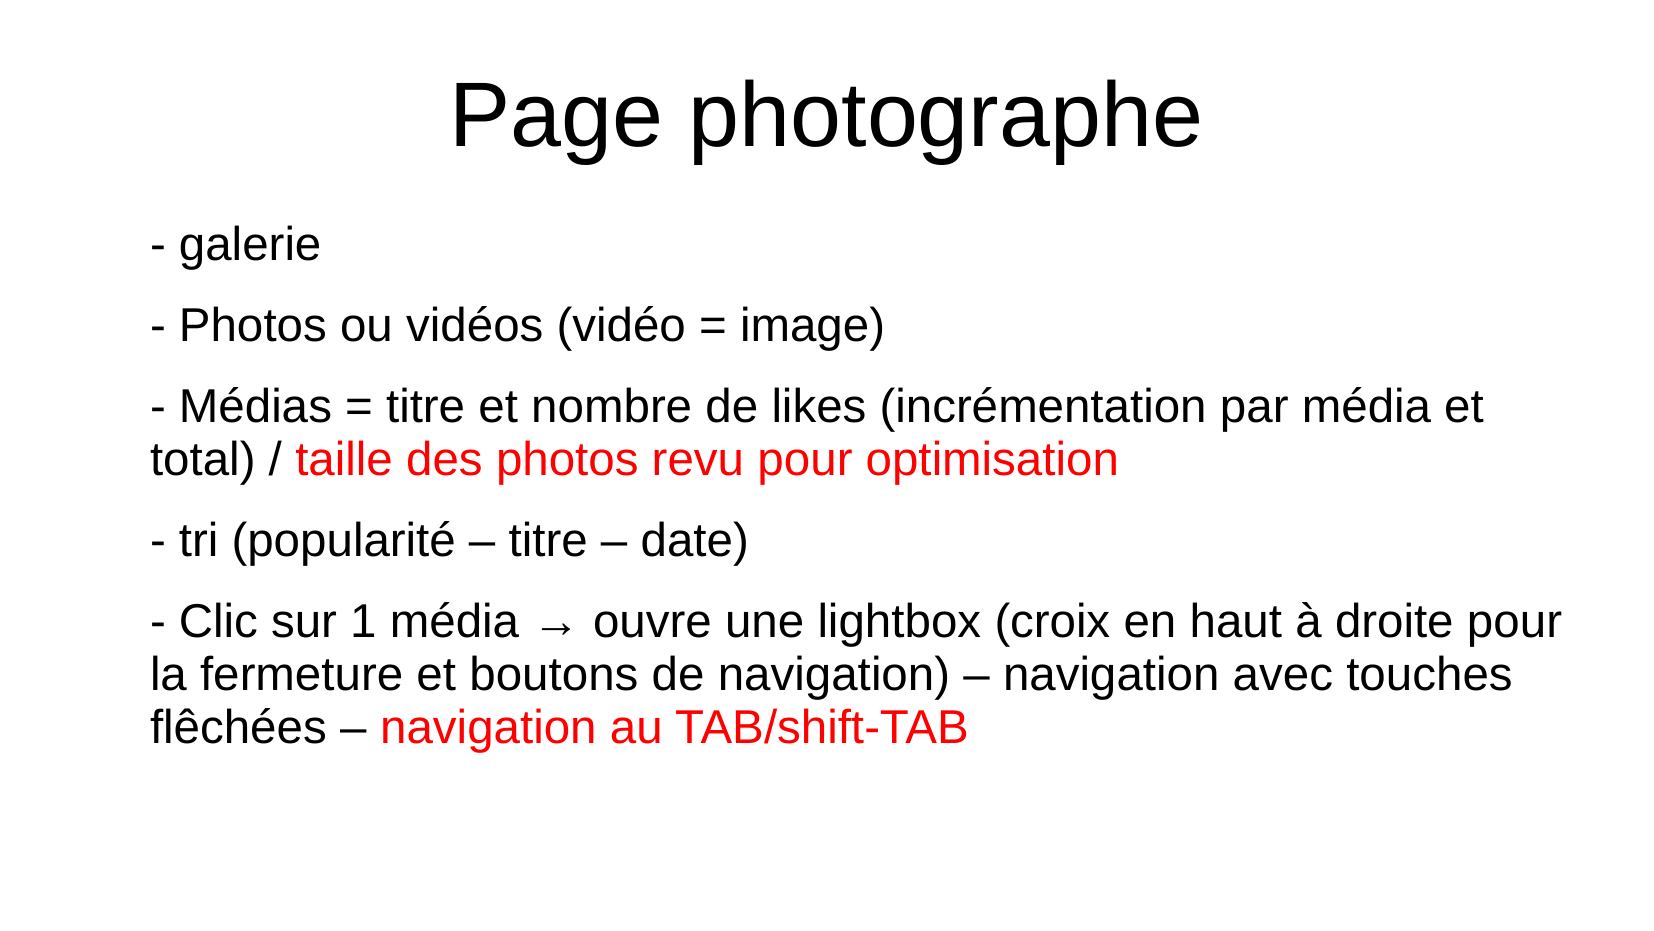

# Page photographe
- galerie
- Photos ou vidéos (vidéo = image)
- Médias = titre et nombre de likes (incrémentation par média et total) / taille des photos revu pour optimisation
- tri (popularité – titre – date)
- Clic sur 1 média → ouvre une lightbox (croix en haut à droite pour la fermeture et boutons de navigation) – navigation avec touches flêchées – navigation au TAB/shift-TAB